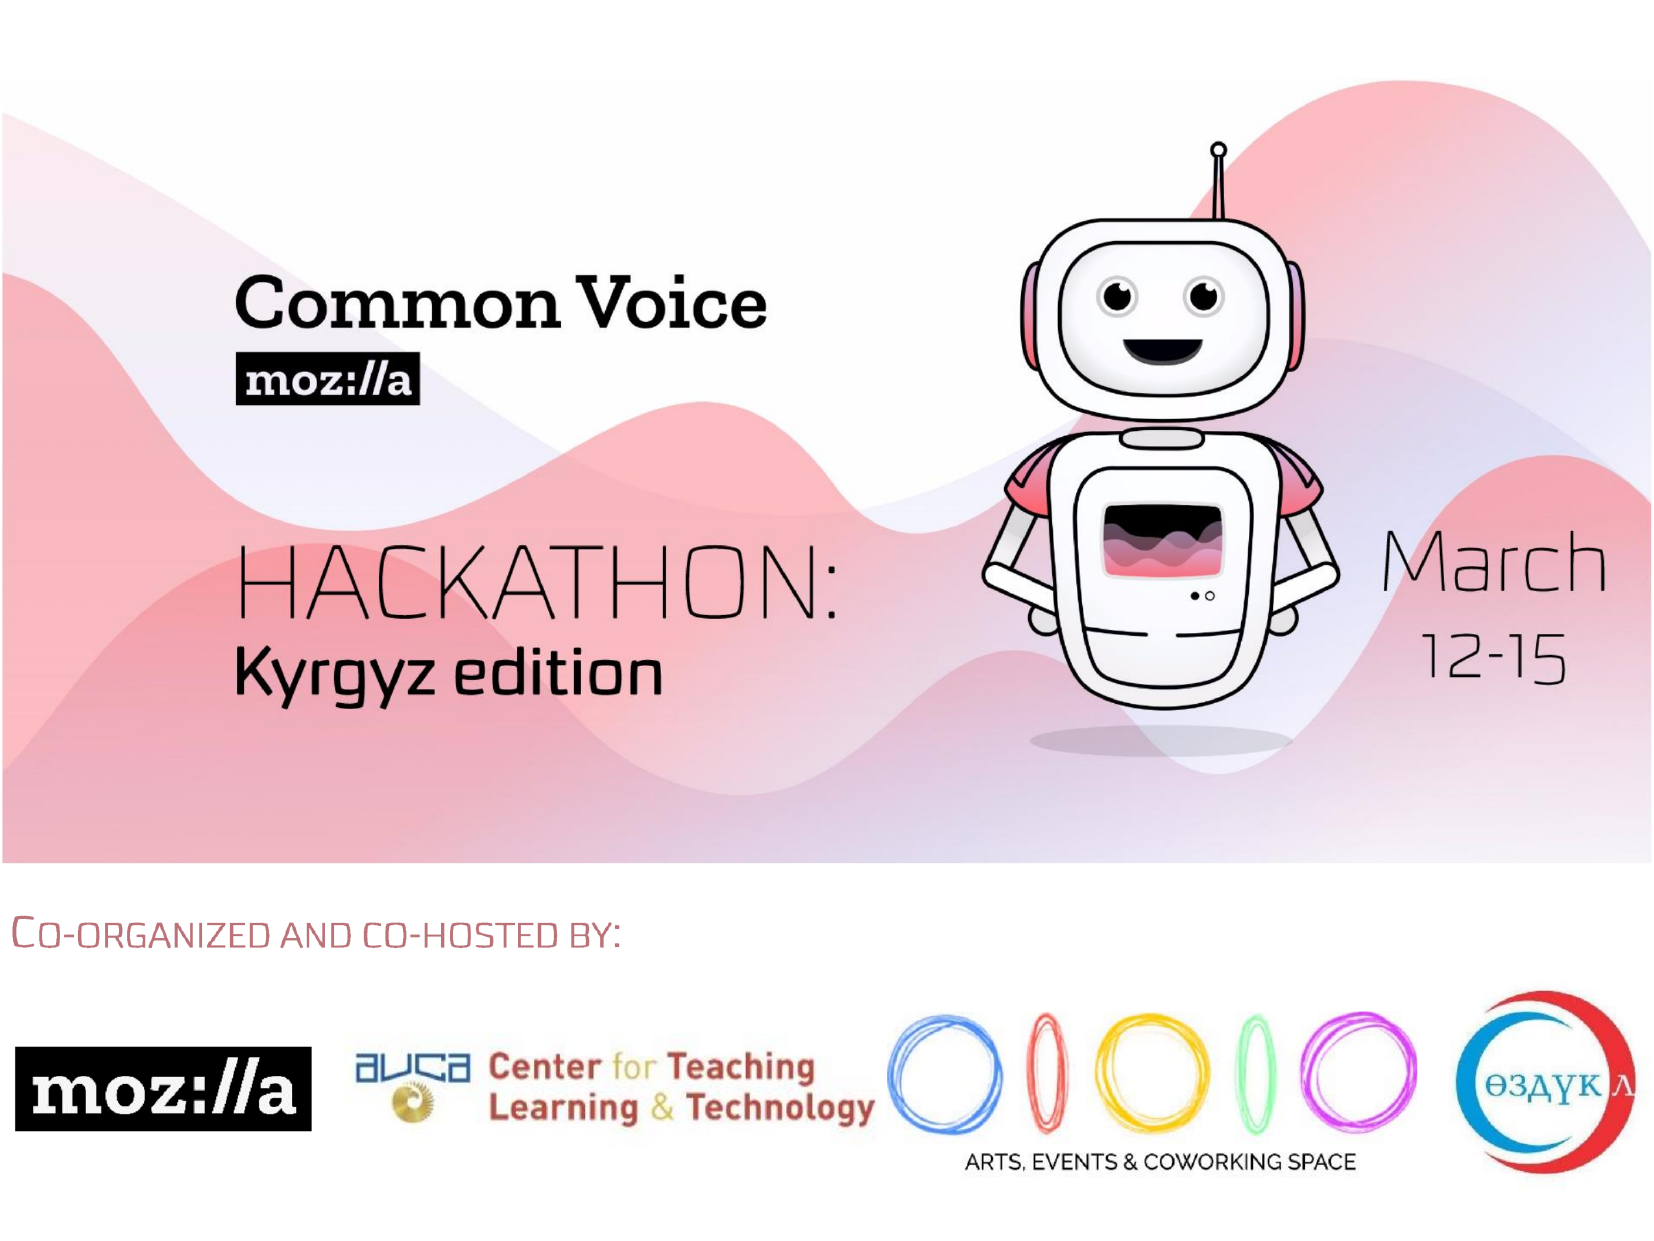

# A gentle introduction
to Mozilla’s DeepSpeech
1